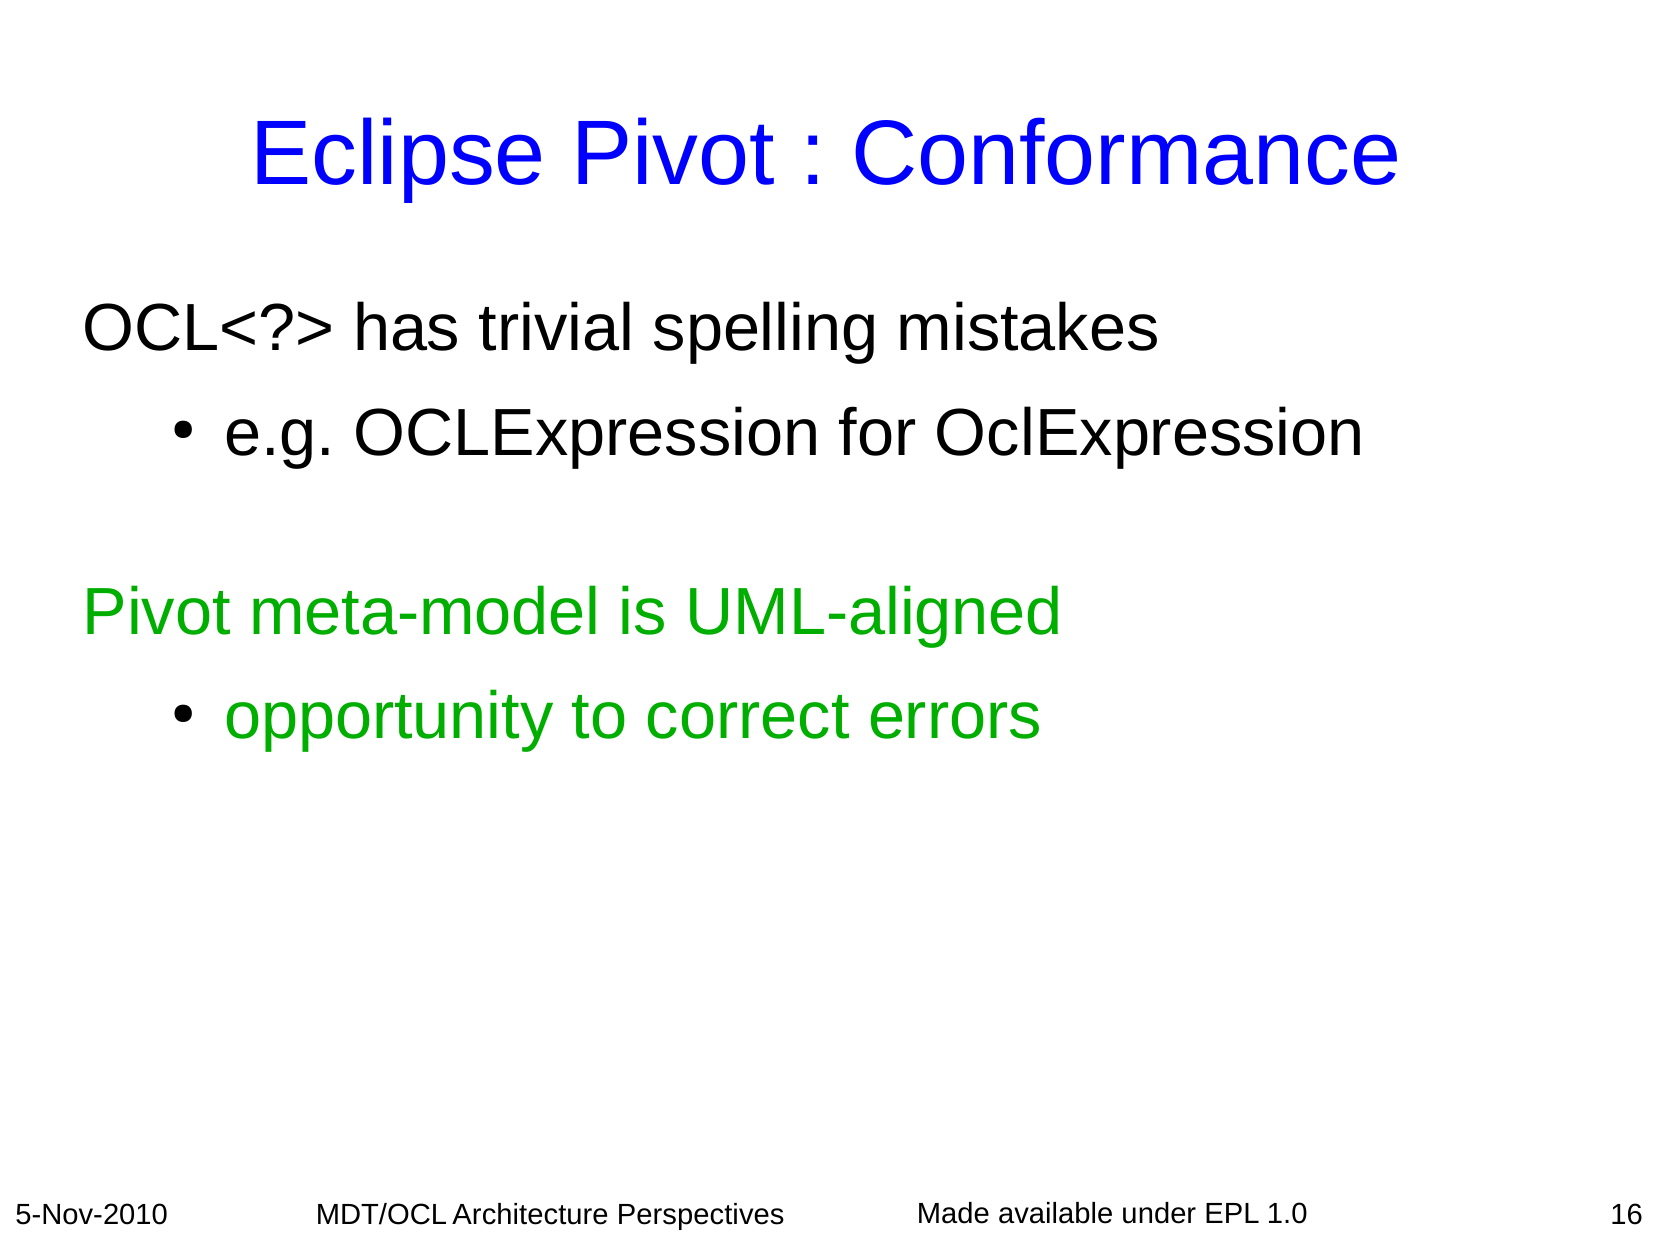

# Eclipse Pivot : Conformance
OCL<?> has trivial spelling mistakes
e.g. OCLExpression for OclExpression
Pivot meta-model is UML-aligned
opportunity to correct errors
5-Nov-2010
MDT/OCL Architecture Perspectives
16